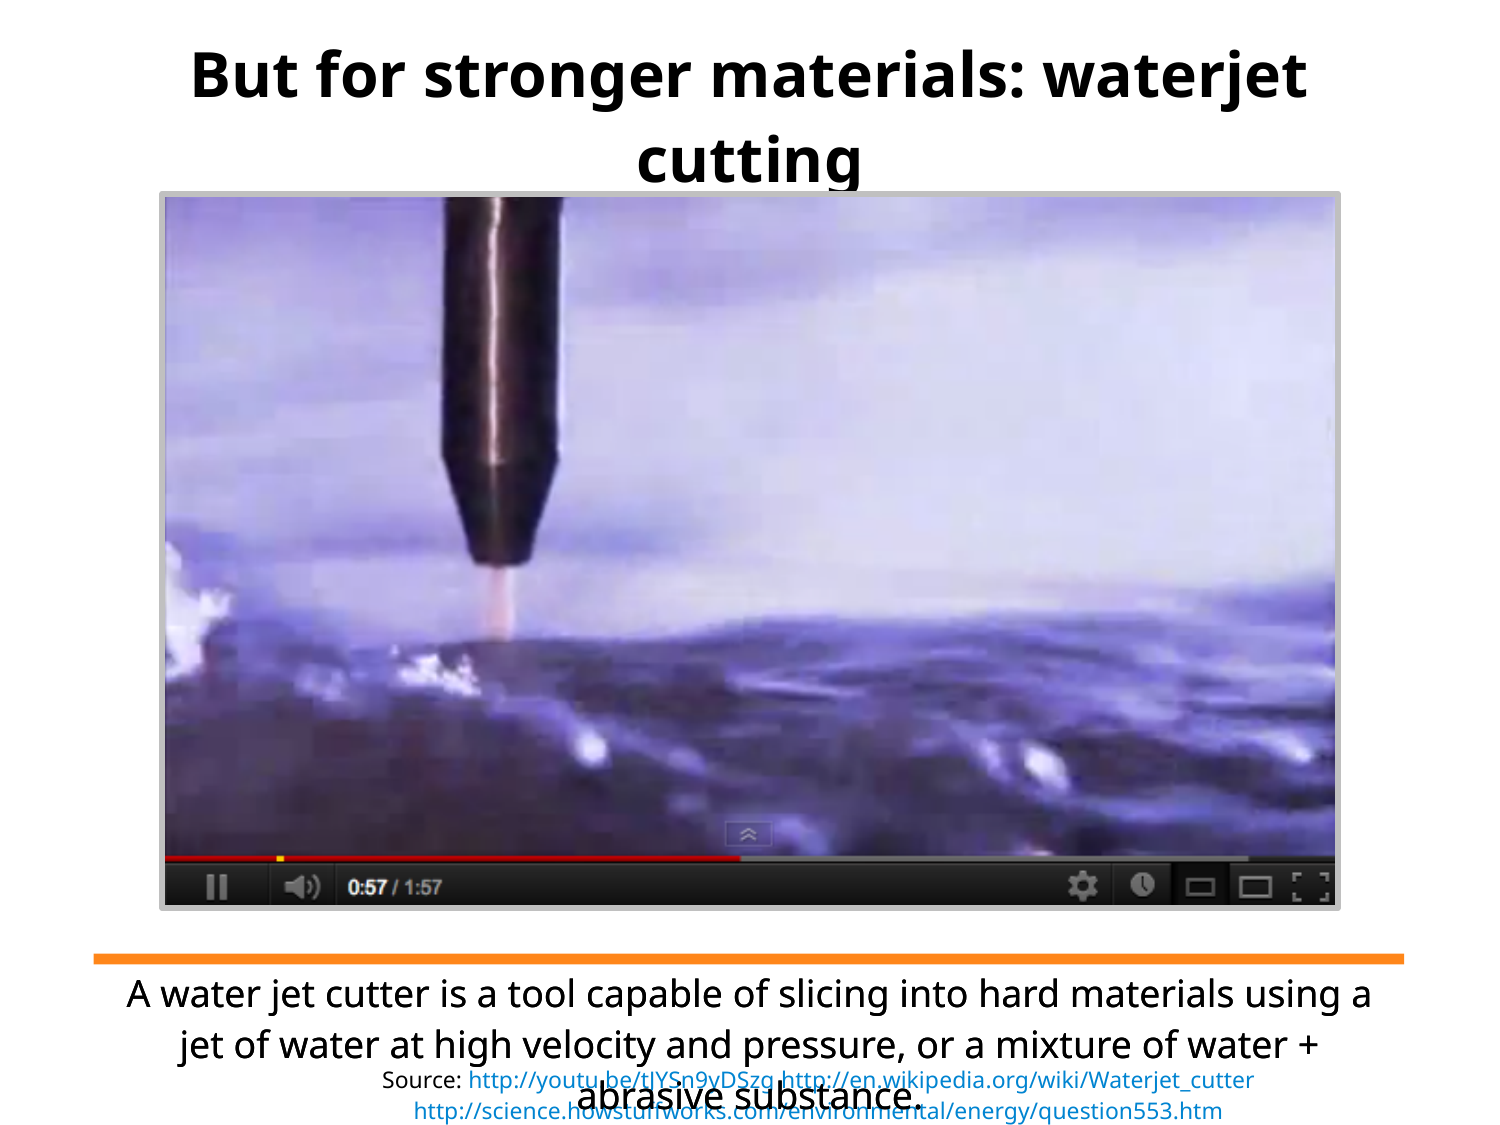

# But for stronger materials: waterjet cutting
A water jet cutter is a tool capable of slicing into hard materials using a jet of water at high velocity and pressure, or a mixture of water + abrasive substance.
A water jet cutter is a tool capable of slicing into hard materials using a jet of water at high velocity and pressure, or a mixture of water + abrasive substance.
Source: http://youtu.be/tJYSn9yDSzg http://en.wikipedia.org/wiki/Waterjet_cutter
http://science.howstuffworks.com/environmental/energy/question553.htm